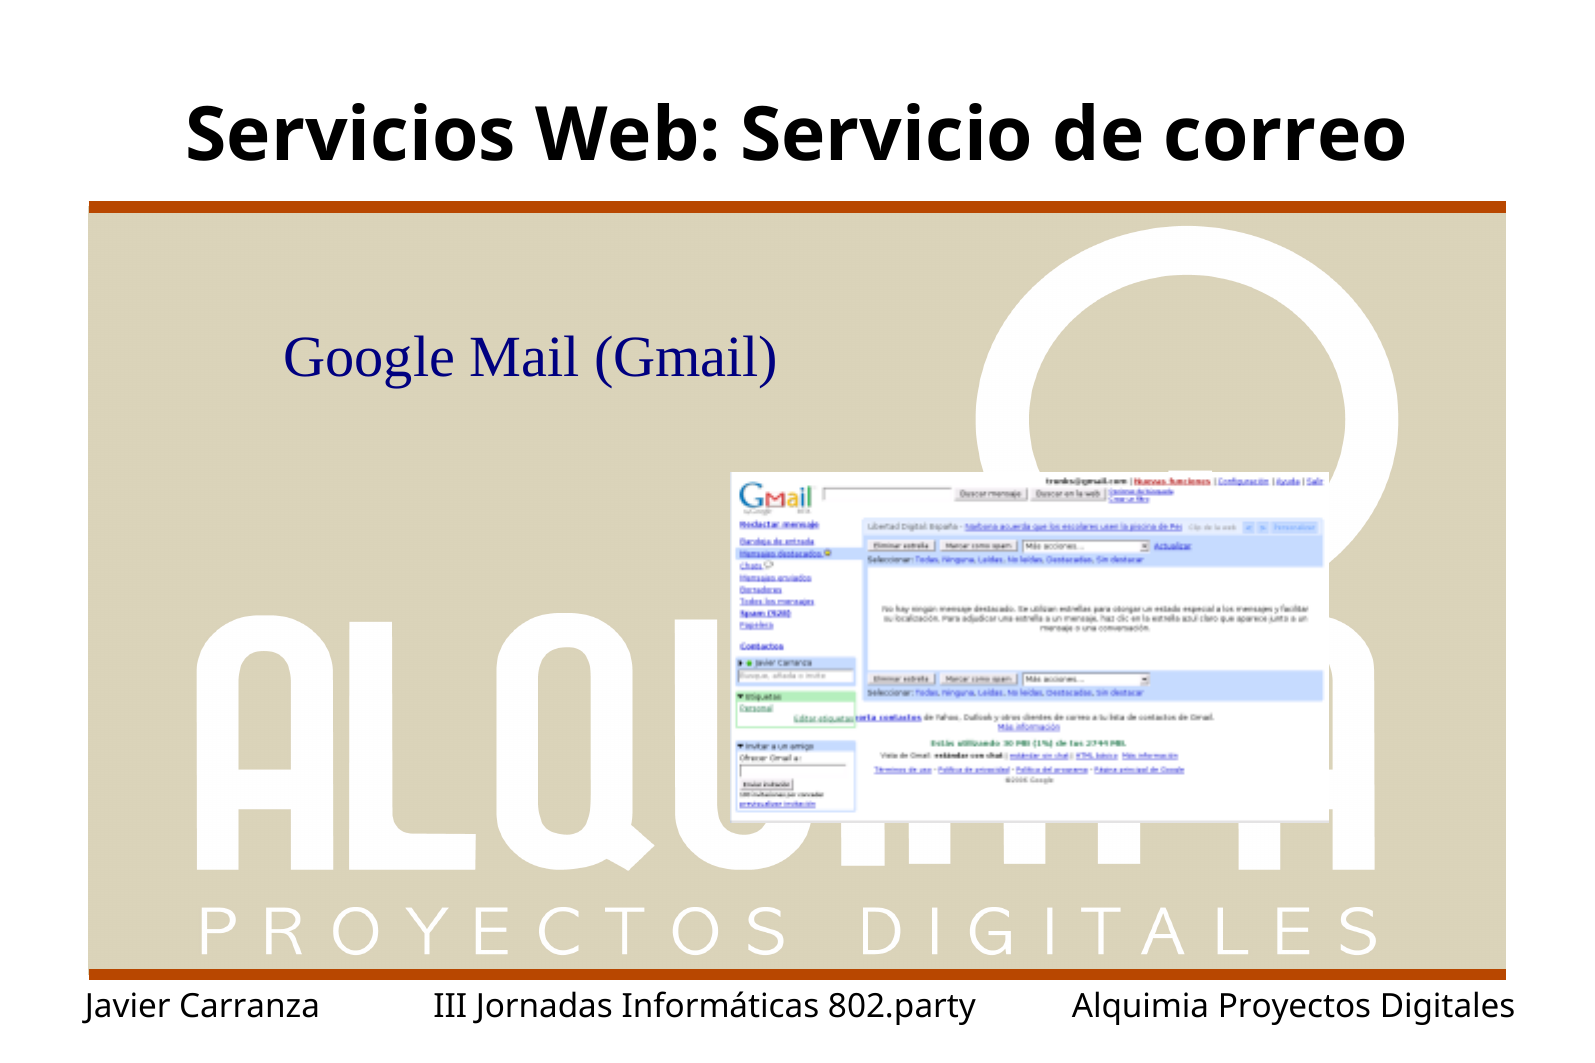

# Servicios Web: Servicio de correo
Google Mail (Gmail)
 Javier Carranza III Jornadas Informáticas 802.party Alquimia Proyectos Digitales